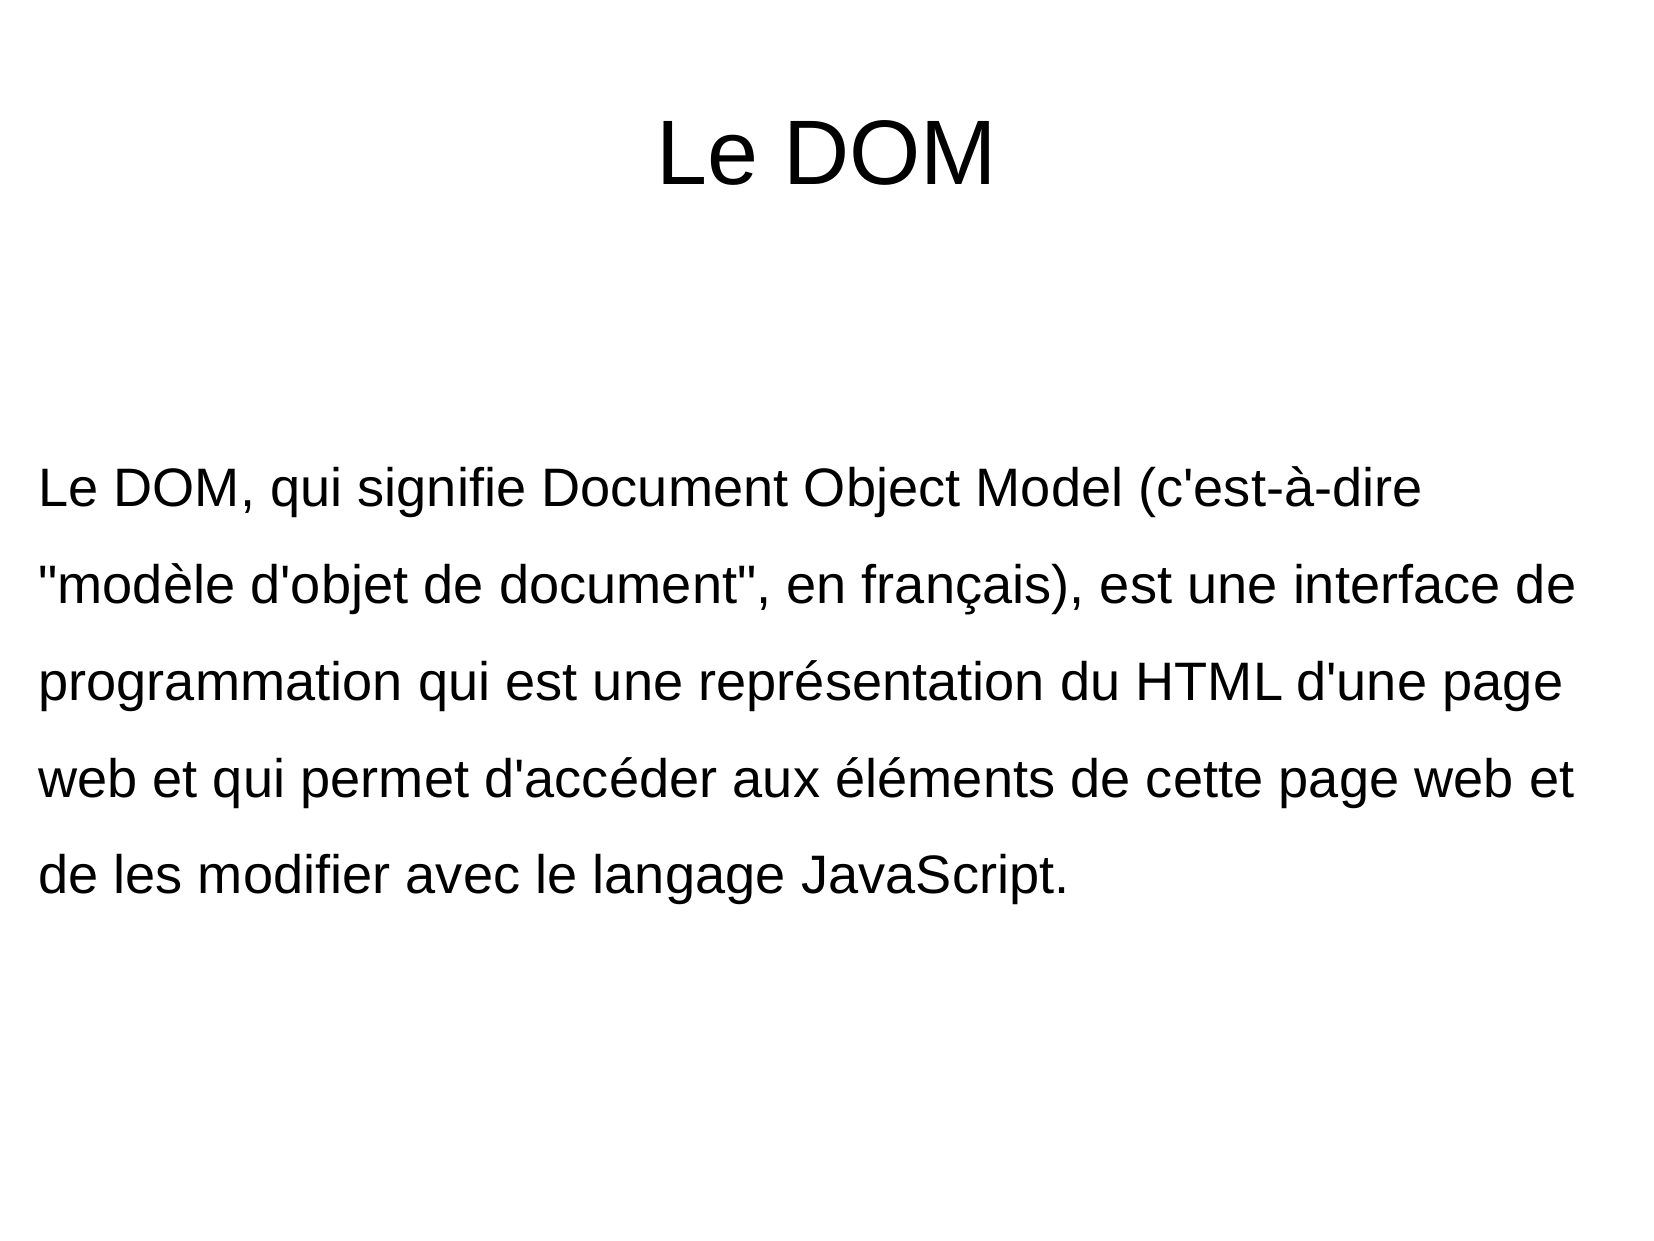

# Le DOM
Le DOM, qui signifie Document Object Model (c'est-à-dire
"modèle d'objet de document", en français), est une interface de
programmation qui est une représentation du HTML d'une page
web et qui permet d'accéder aux éléments de cette page web et
de les modifier avec le langage JavaScript.